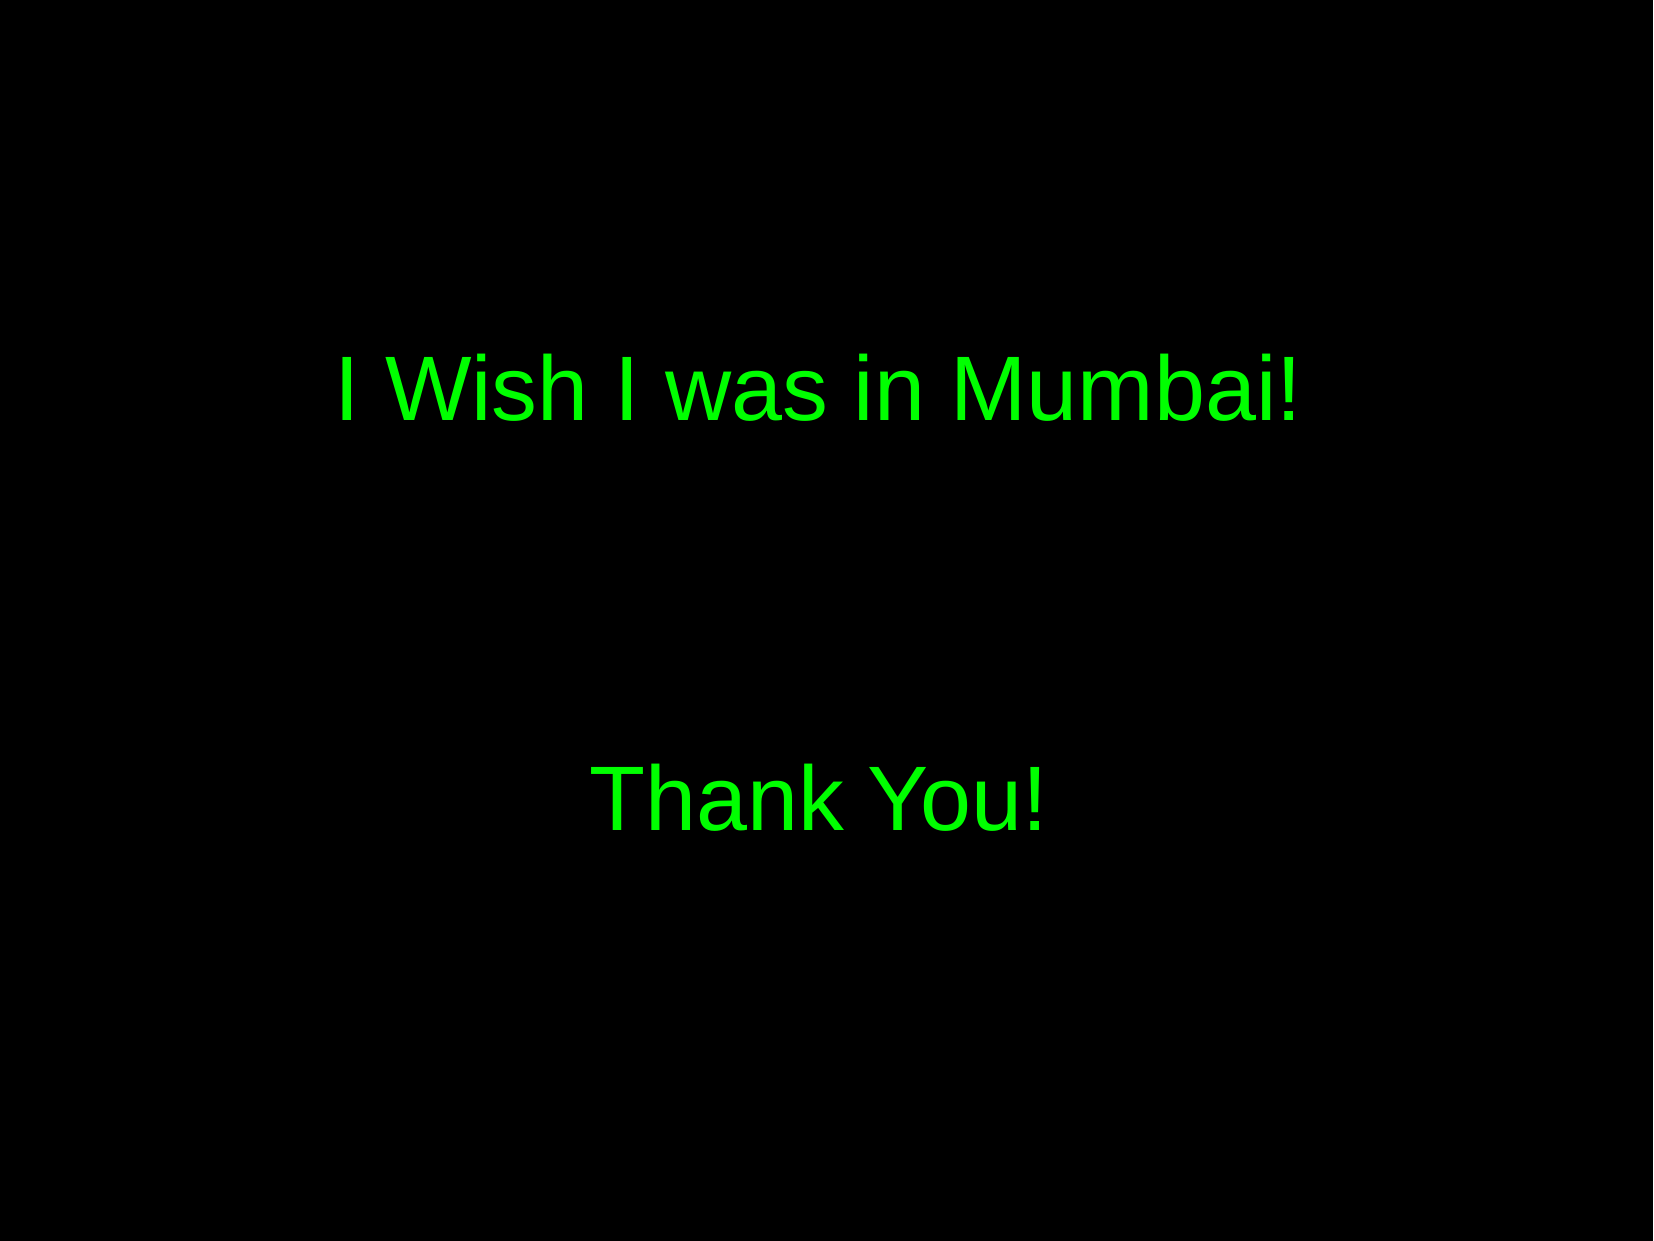

# I Wish I was in Mumbai! Thank You!